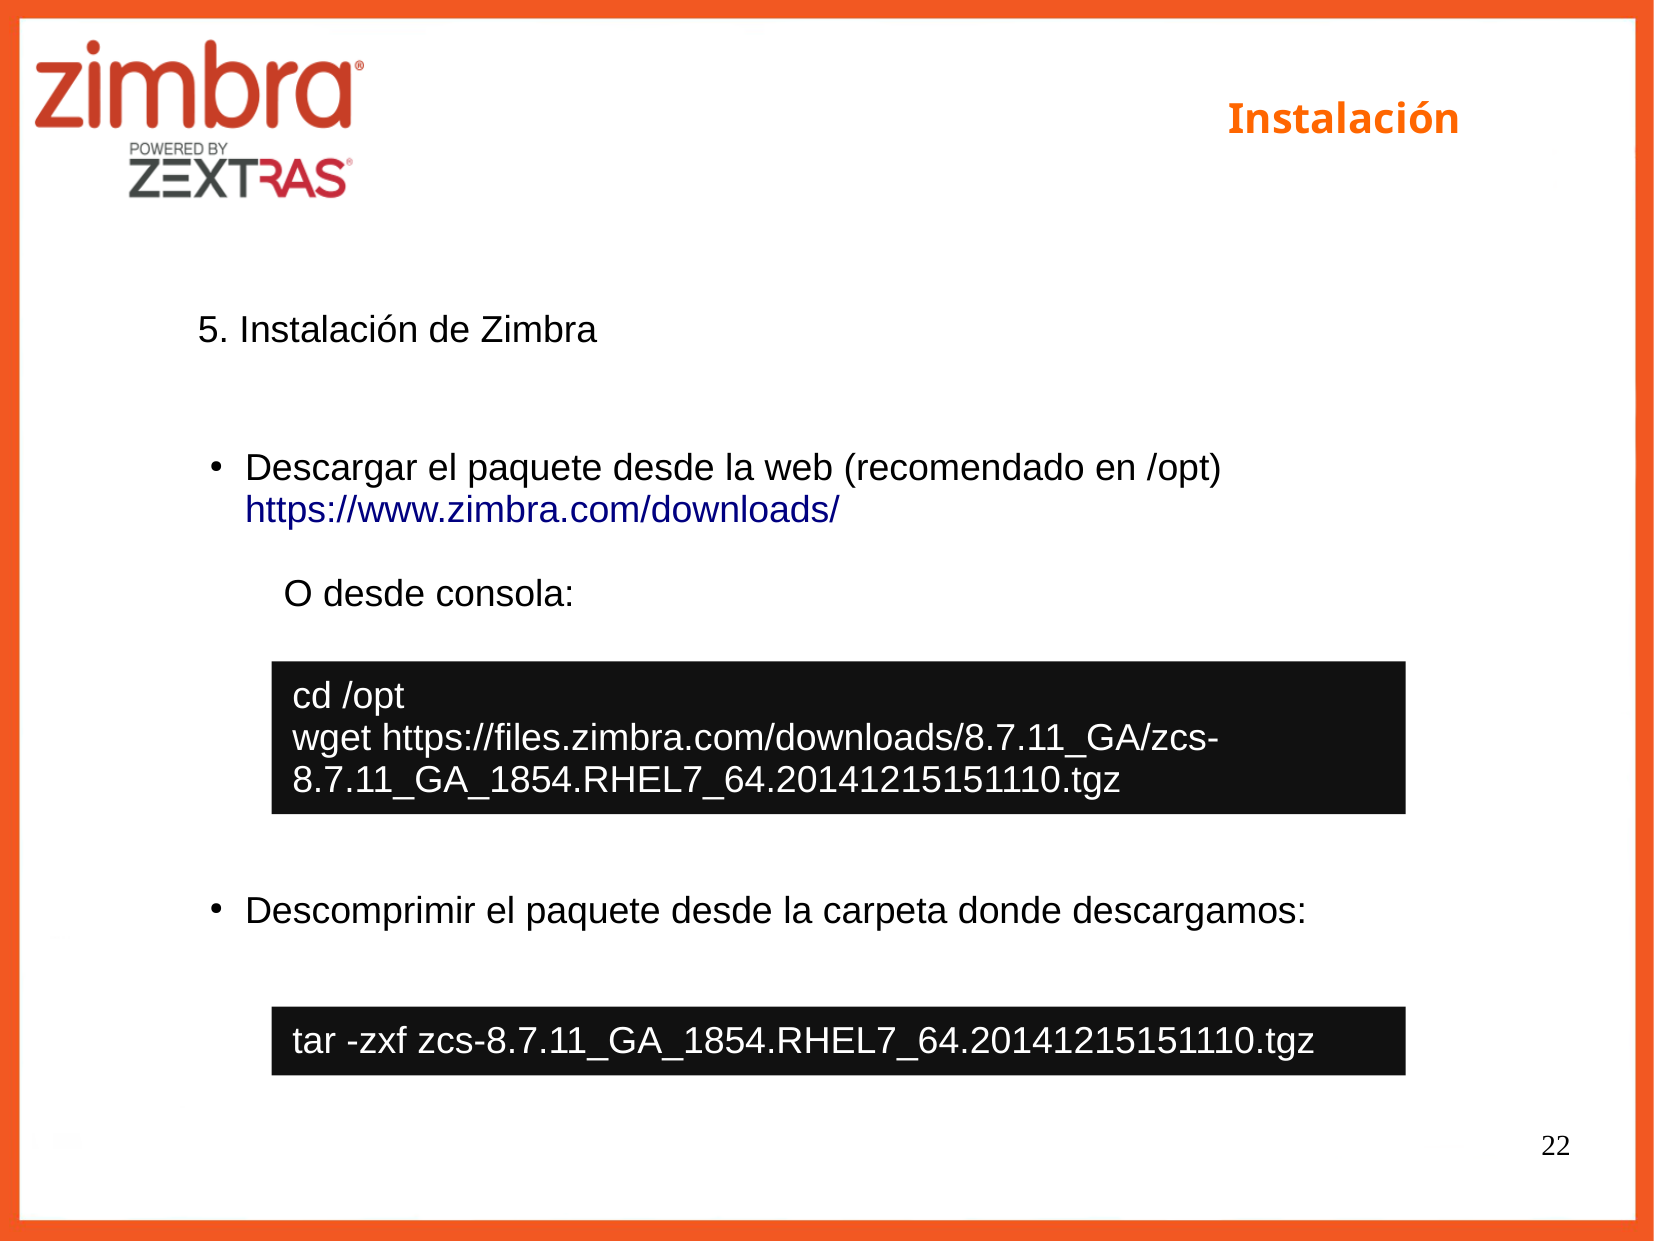

Instalación
5. Instalación de Zimbra
Descargar el paquete desde la web (recomendado en /opt) https://www.zimbra.com/downloads/
	O desde consola:
cd /opt
wget https://files.zimbra.com/downloads/8.7.11_GA/zcs-8.7.11_GA_1854.RHEL7_64.20141215151110.tgz
Descomprimir el paquete desde la carpeta donde descargamos:
tar -zxf zcs-8.7.11_GA_1854.RHEL7_64.20141215151110.tgz
22